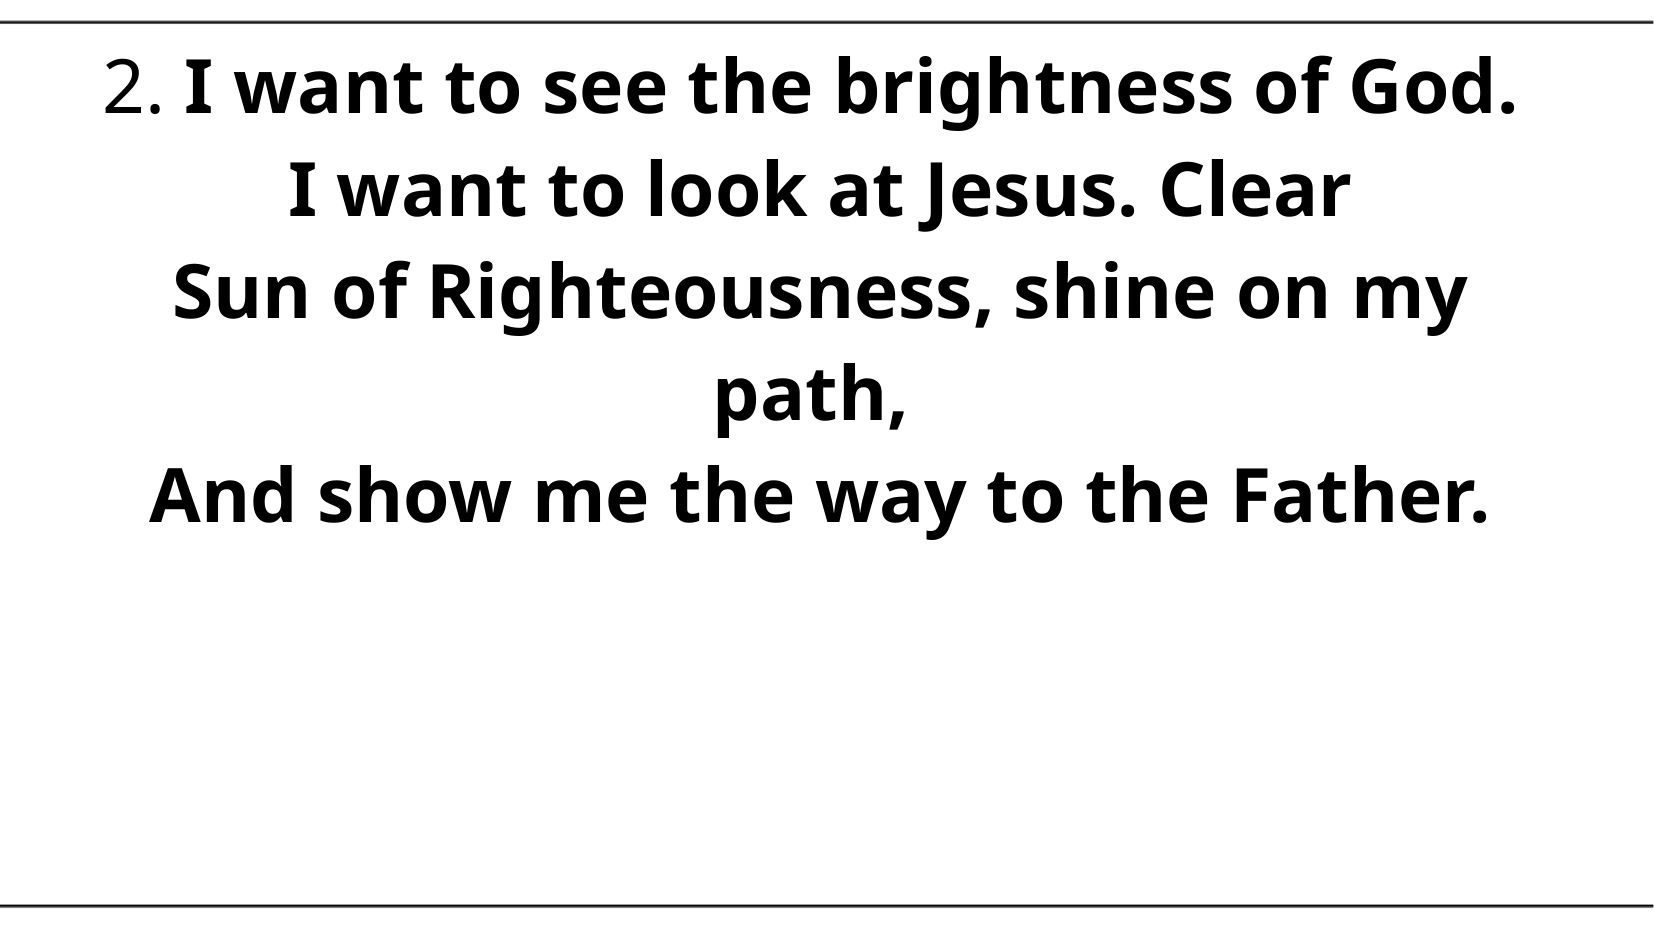

2. I want to see the brightness of God.
I want to look at Jesus. Clear
Sun of Righteousness, shine on my path,
And show me the way to the Father.